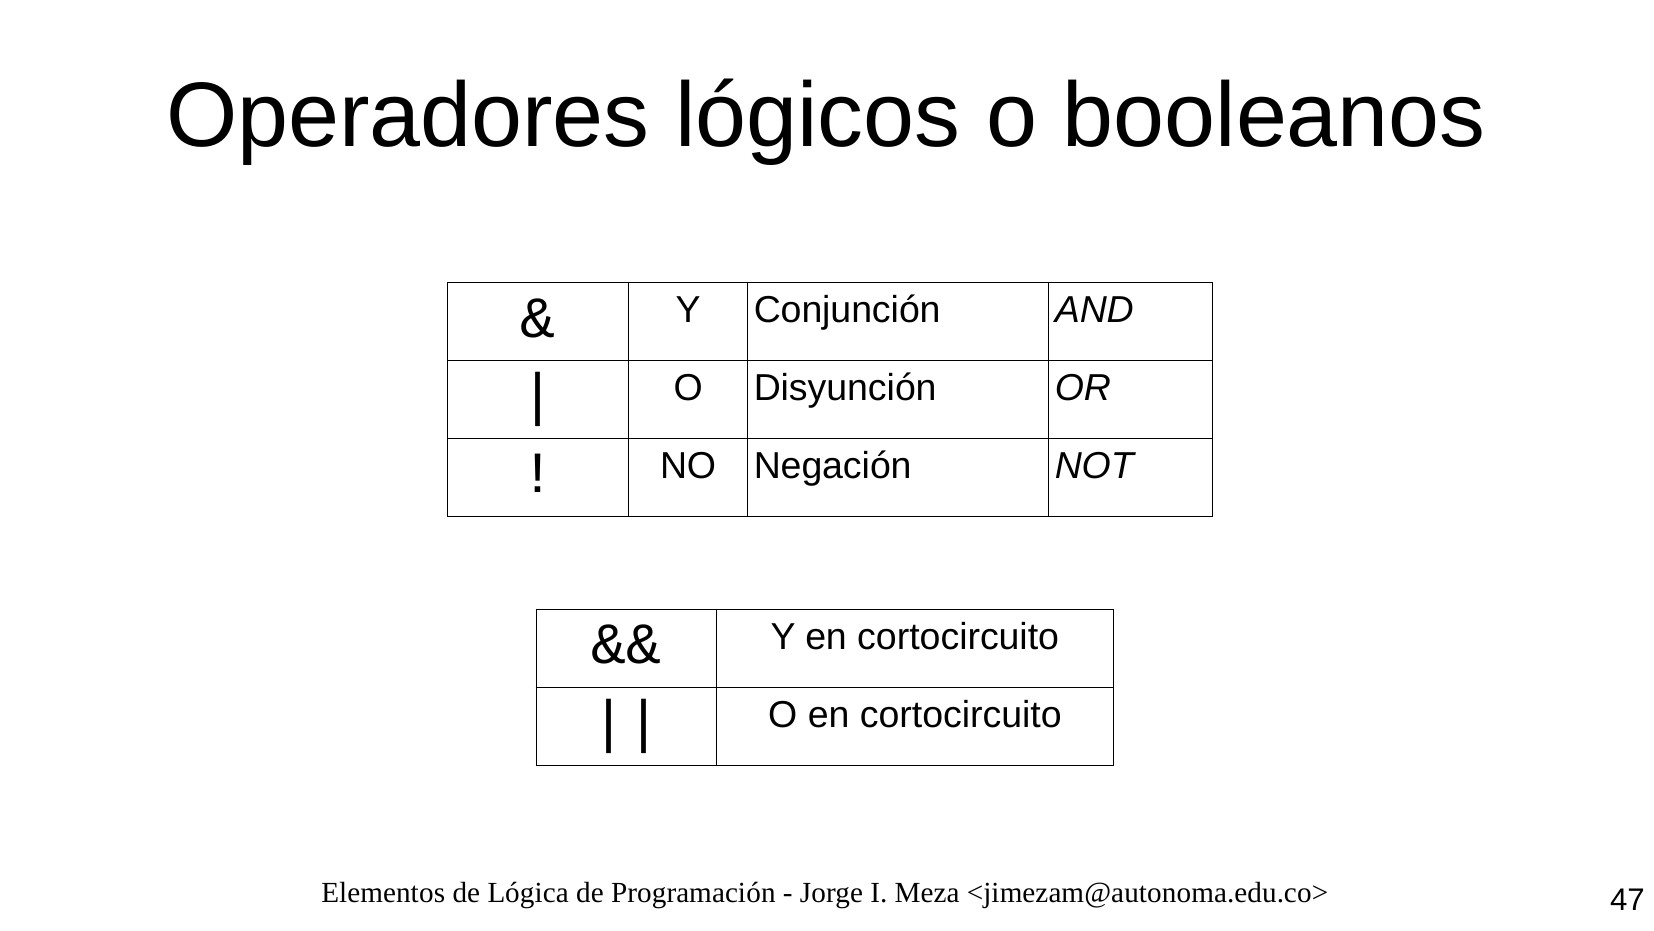

# Operadores lógicos o booleanos
| & | Y | Conjunción | AND |
| --- | --- | --- | --- |
| | | O | Disyunción | OR |
| ! | NO | Negación | NOT |
| && | Y en cortocircuito |
| --- | --- |
| || | O en cortocircuito |
Elementos de Lógica de Programación - Jorge I. Meza <jimezam@autonoma.edu.co>